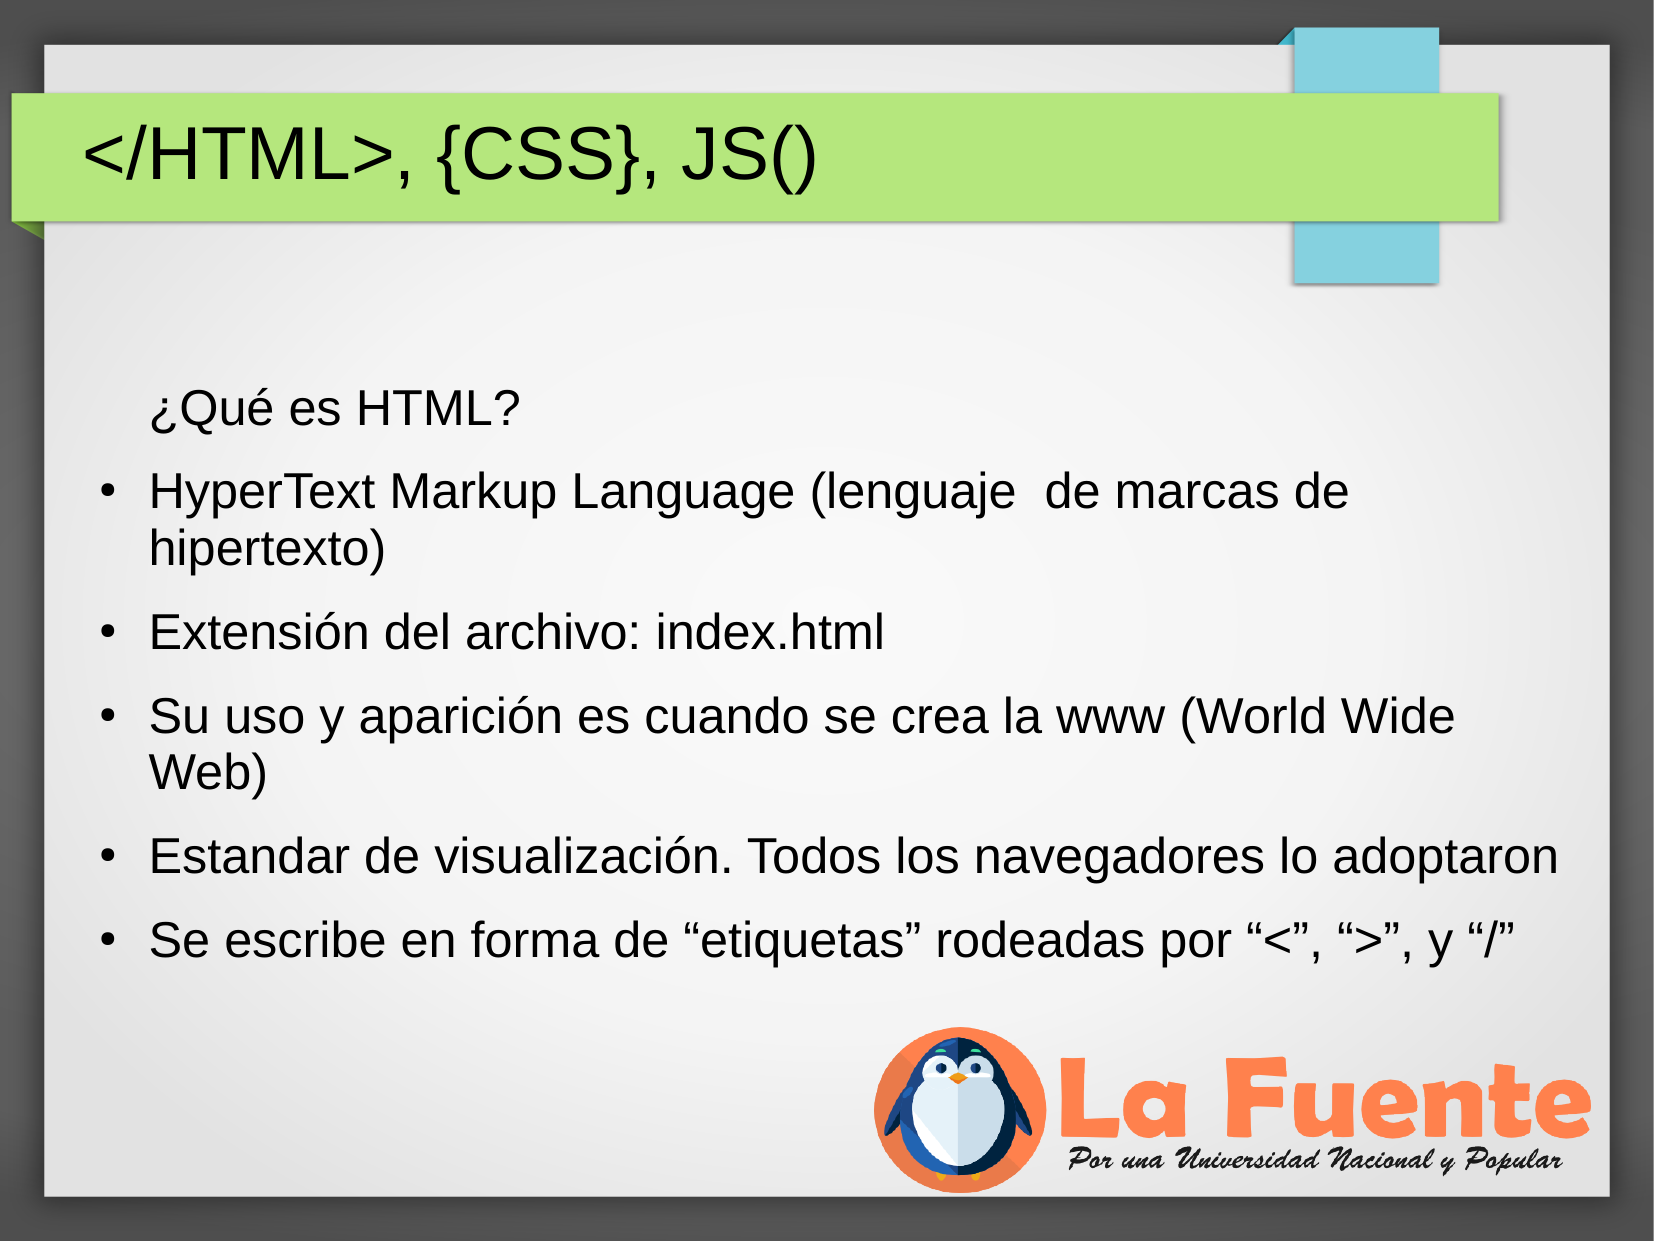

# </HTML>, {CSS}, JS()
¿Qué es HTML?
HyperText Markup Language (lenguaje de marcas de hipertexto)
Extensión del archivo: index.html
Su uso y aparición es cuando se crea la www (World Wide Web)
Estandar de visualización. Todos los navegadores lo adoptaron
Se escribe en forma de “etiquetas” rodeadas por “<”, “>”, y “/”